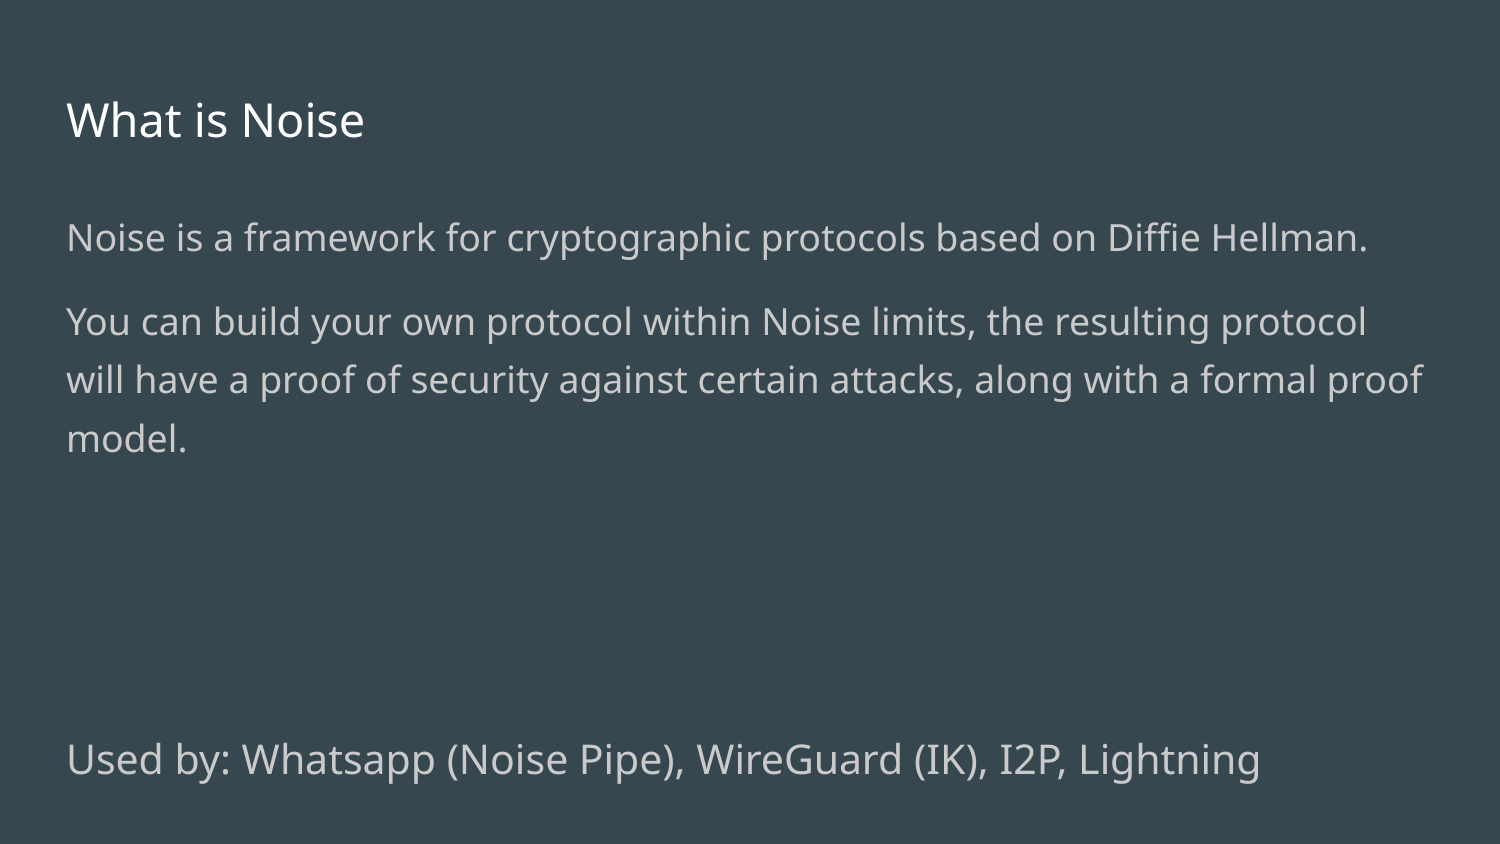

# What is Noise
Noise is a framework for cryptographic protocols based on Diffie Hellman.
You can build your own protocol within Noise limits, the resulting protocol will have a proof of security against certain attacks, along with a formal proof model.
Used by: Whatsapp (Noise Pipe), WireGuard (IK), I2P, Lightning